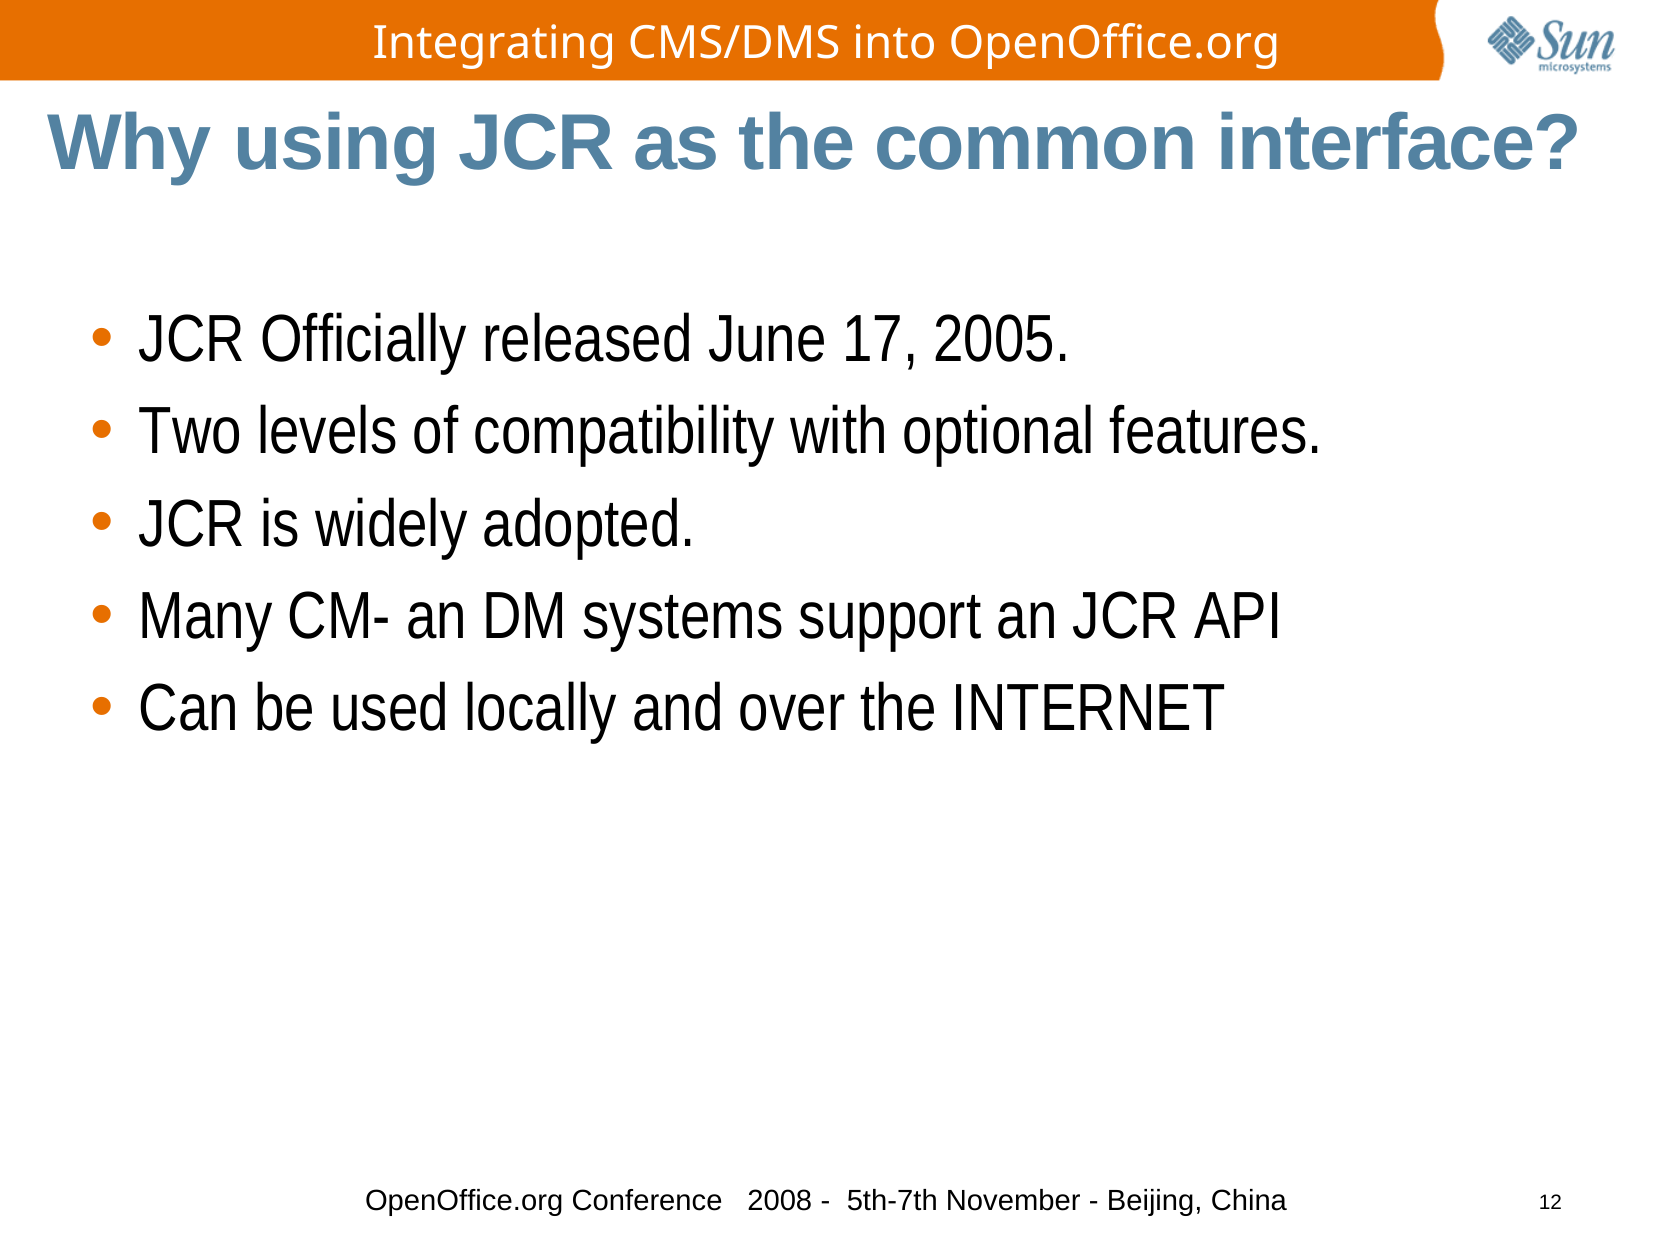

# Why using JCR as the common interface?
JCR Officially released June 17, 2005.
Two levels of compatibility with optional features.
JCR is widely adopted.
Many CM- an DM systems support an JCR API
Can be used locally and over the INTERNET